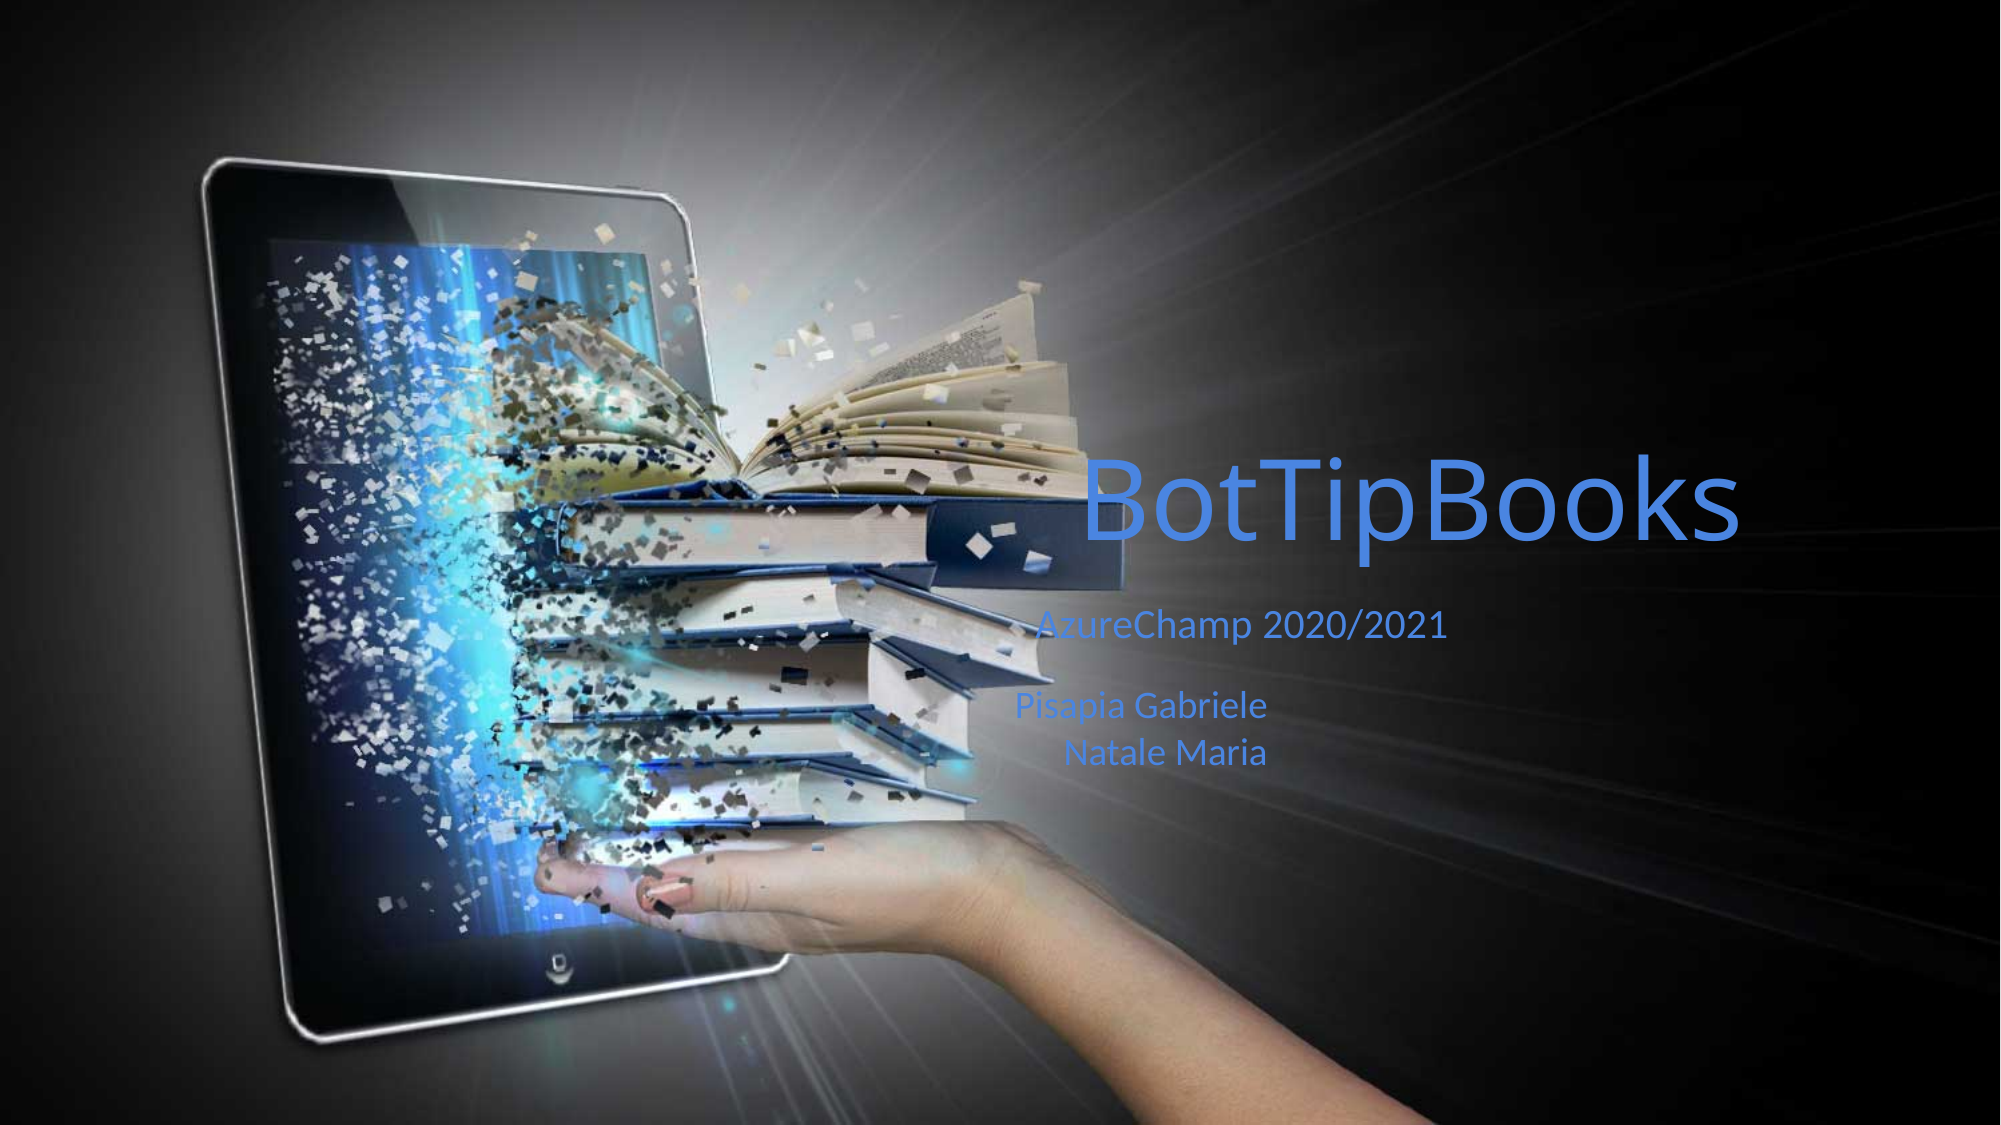

BotTipBooks
AzureChamp 2020/2021
Pisapia Gabriele
Natale Maria